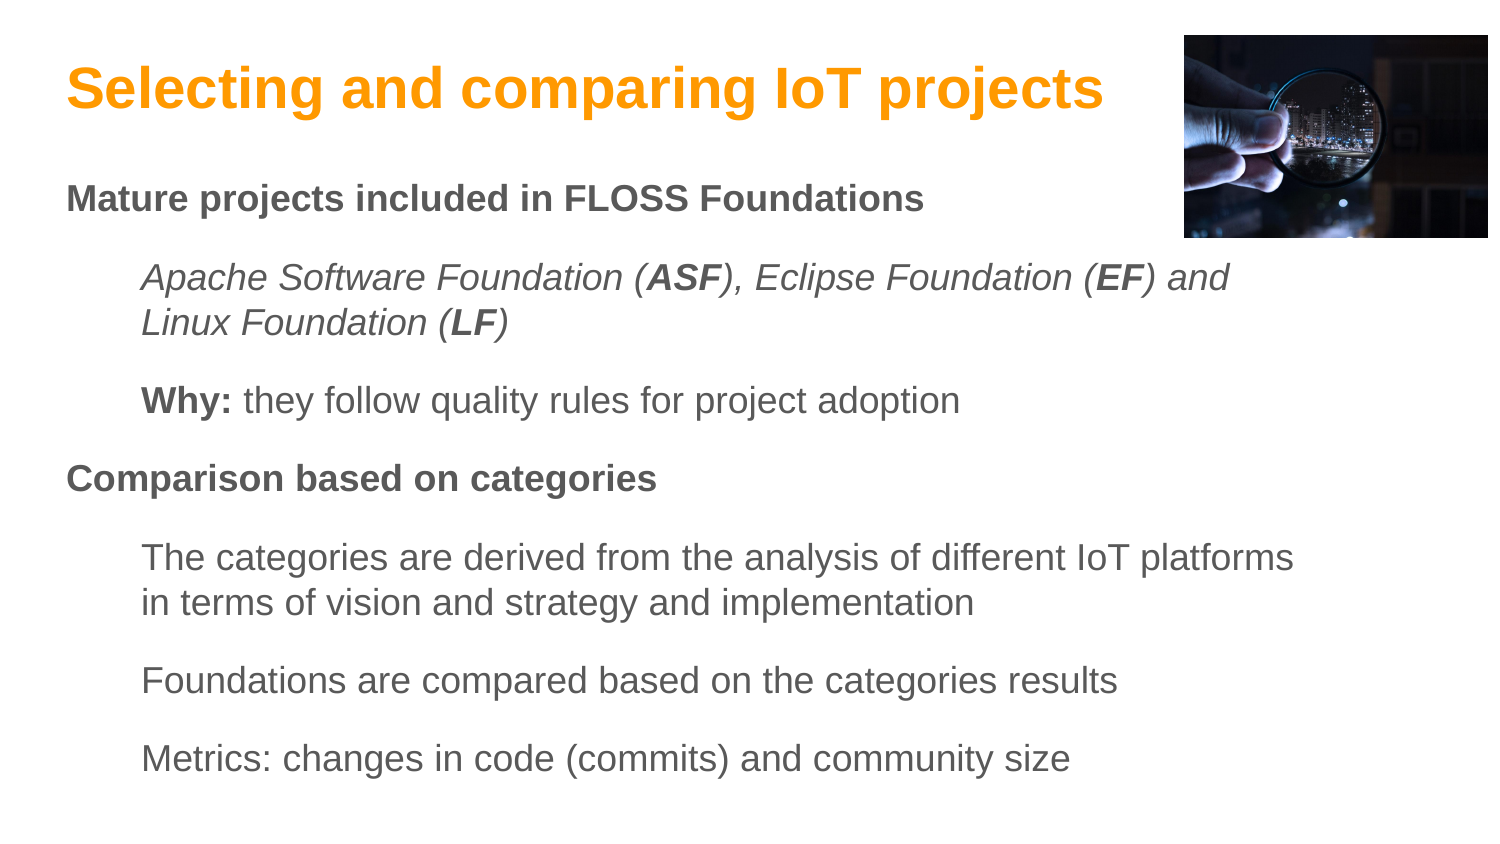

# Selecting and comparing IoT projects
Mature projects included in FLOSS Foundations
Apache Software Foundation (ASF), Eclipse Foundation (EF) and Linux Foundation (LF)
Why: they follow quality rules for project adoption
Comparison based on categories
The categories are derived from the analysis of different IoT platforms in terms of vision and strategy and implementation
Foundations are compared based on the categories results
Metrics: changes in code (commits) and community size